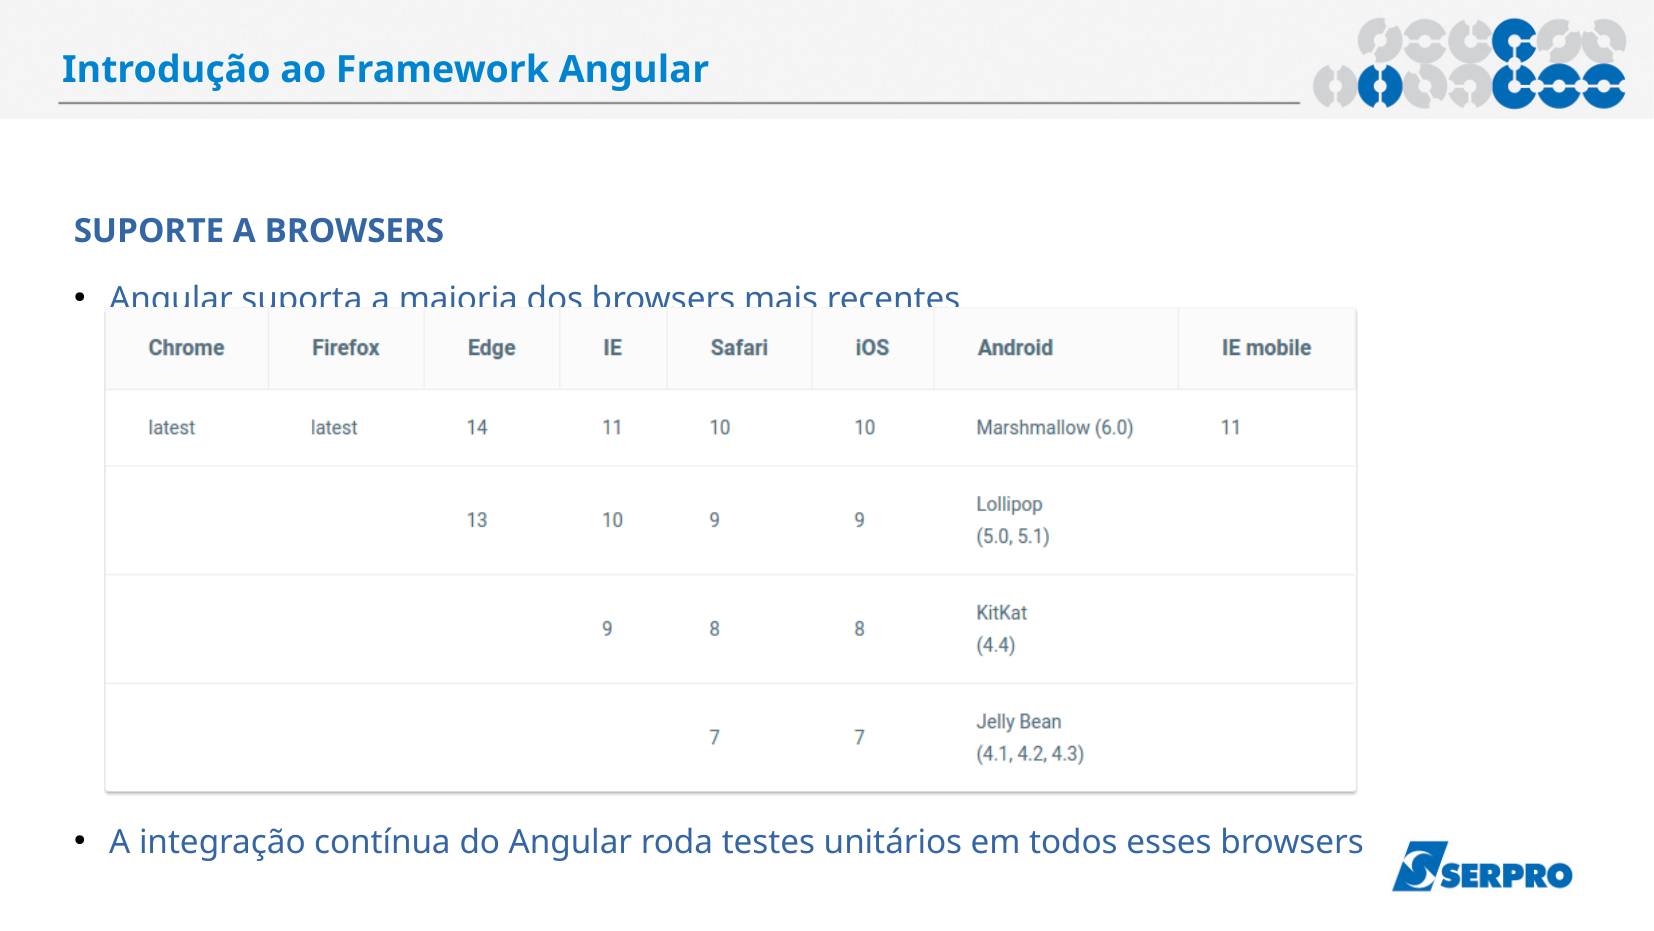

Introdução ao Framework Angular
SUPORTE A BROWSERS
Angular suporta a maioria dos browsers mais recentes
A integração contínua do Angular roda testes unitários em todos esses browsers